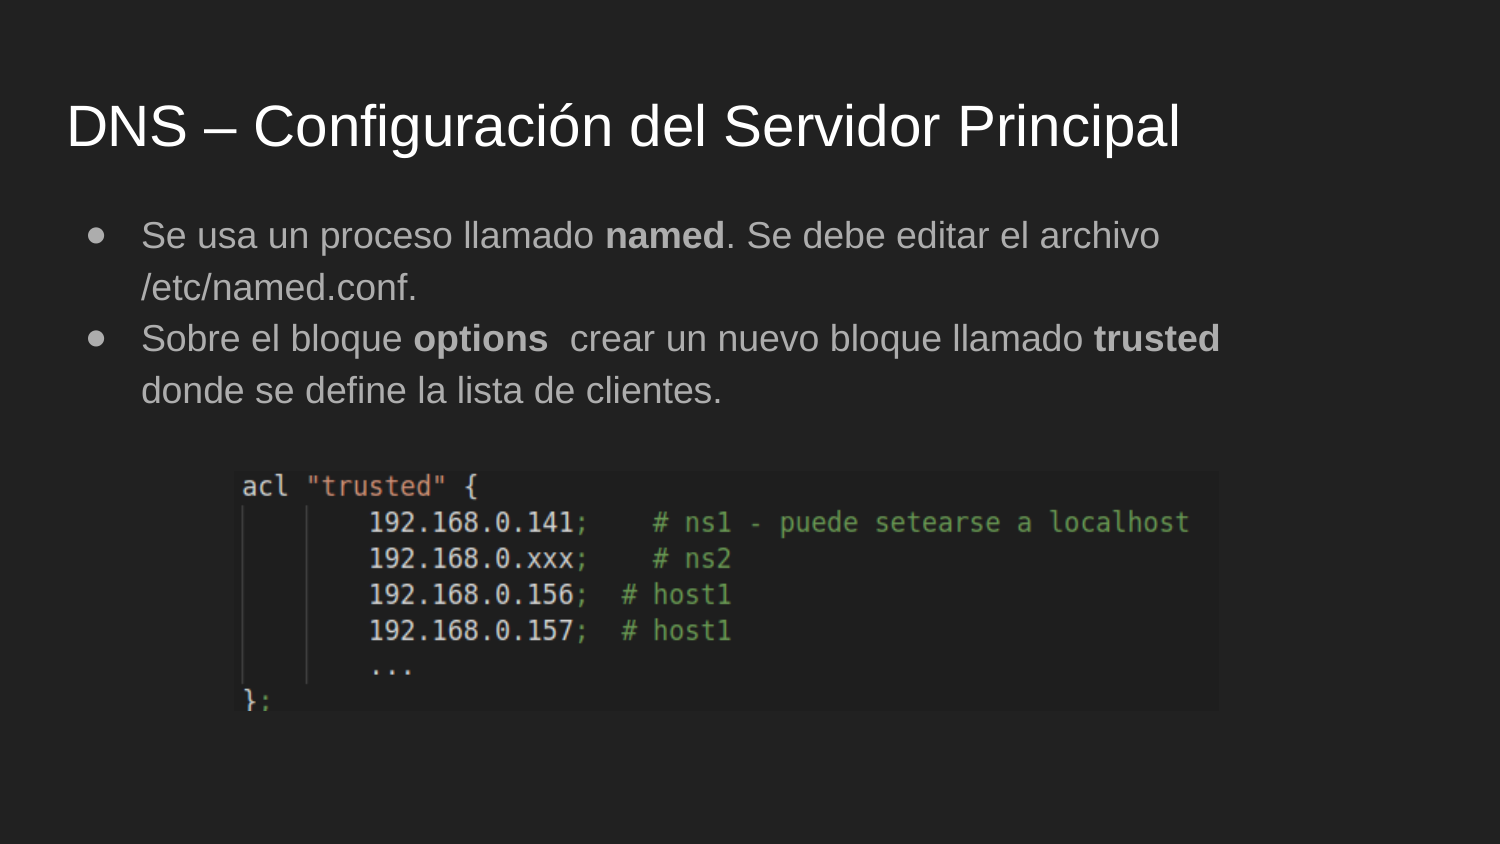

# DNS – Configuración del Servidor Principal
Se usa un proceso llamado named. Se debe editar el archivo /etc/named.conf.
Sobre el bloque options crear un nuevo bloque llamado trusted donde se define la lista de clientes.